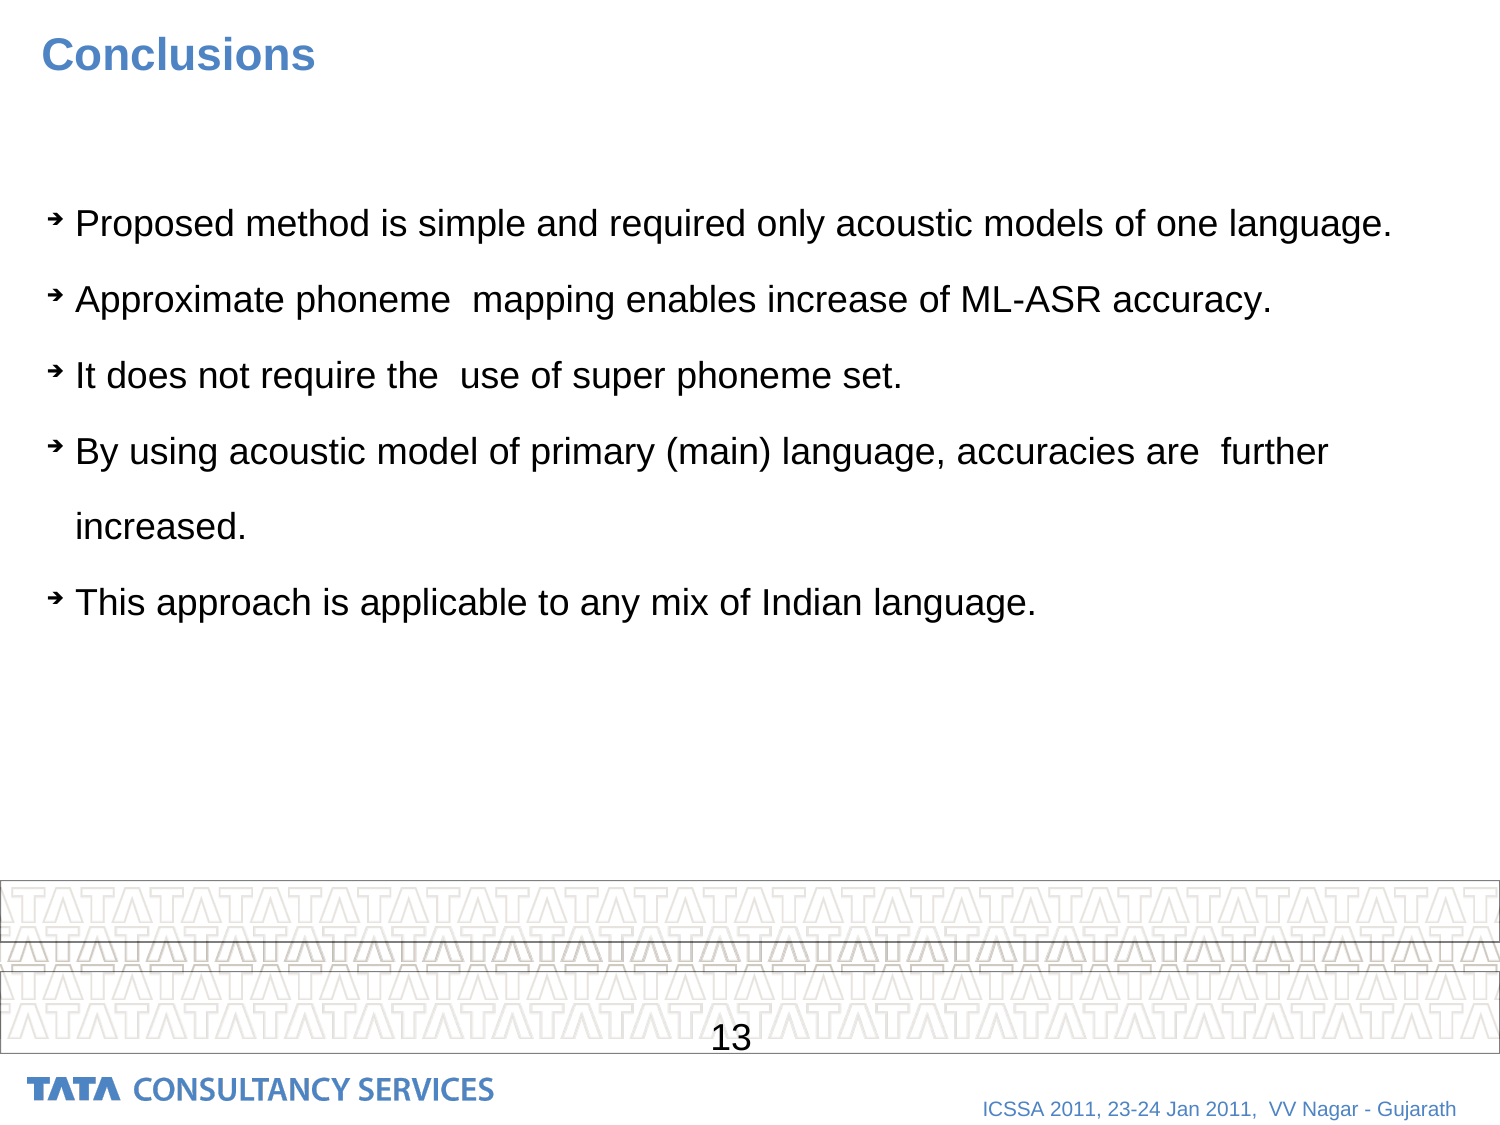

# Conclusions
 Proposed method is simple and required only acoustic models of one language.
 Approximate phoneme mapping enables increase of ML-ASR accuracy.
 It does not require the use of super phoneme set.
 By using acoustic model of primary (main) language, accuracies are further
 increased.
 This approach is applicable to any mix of Indian language.
13